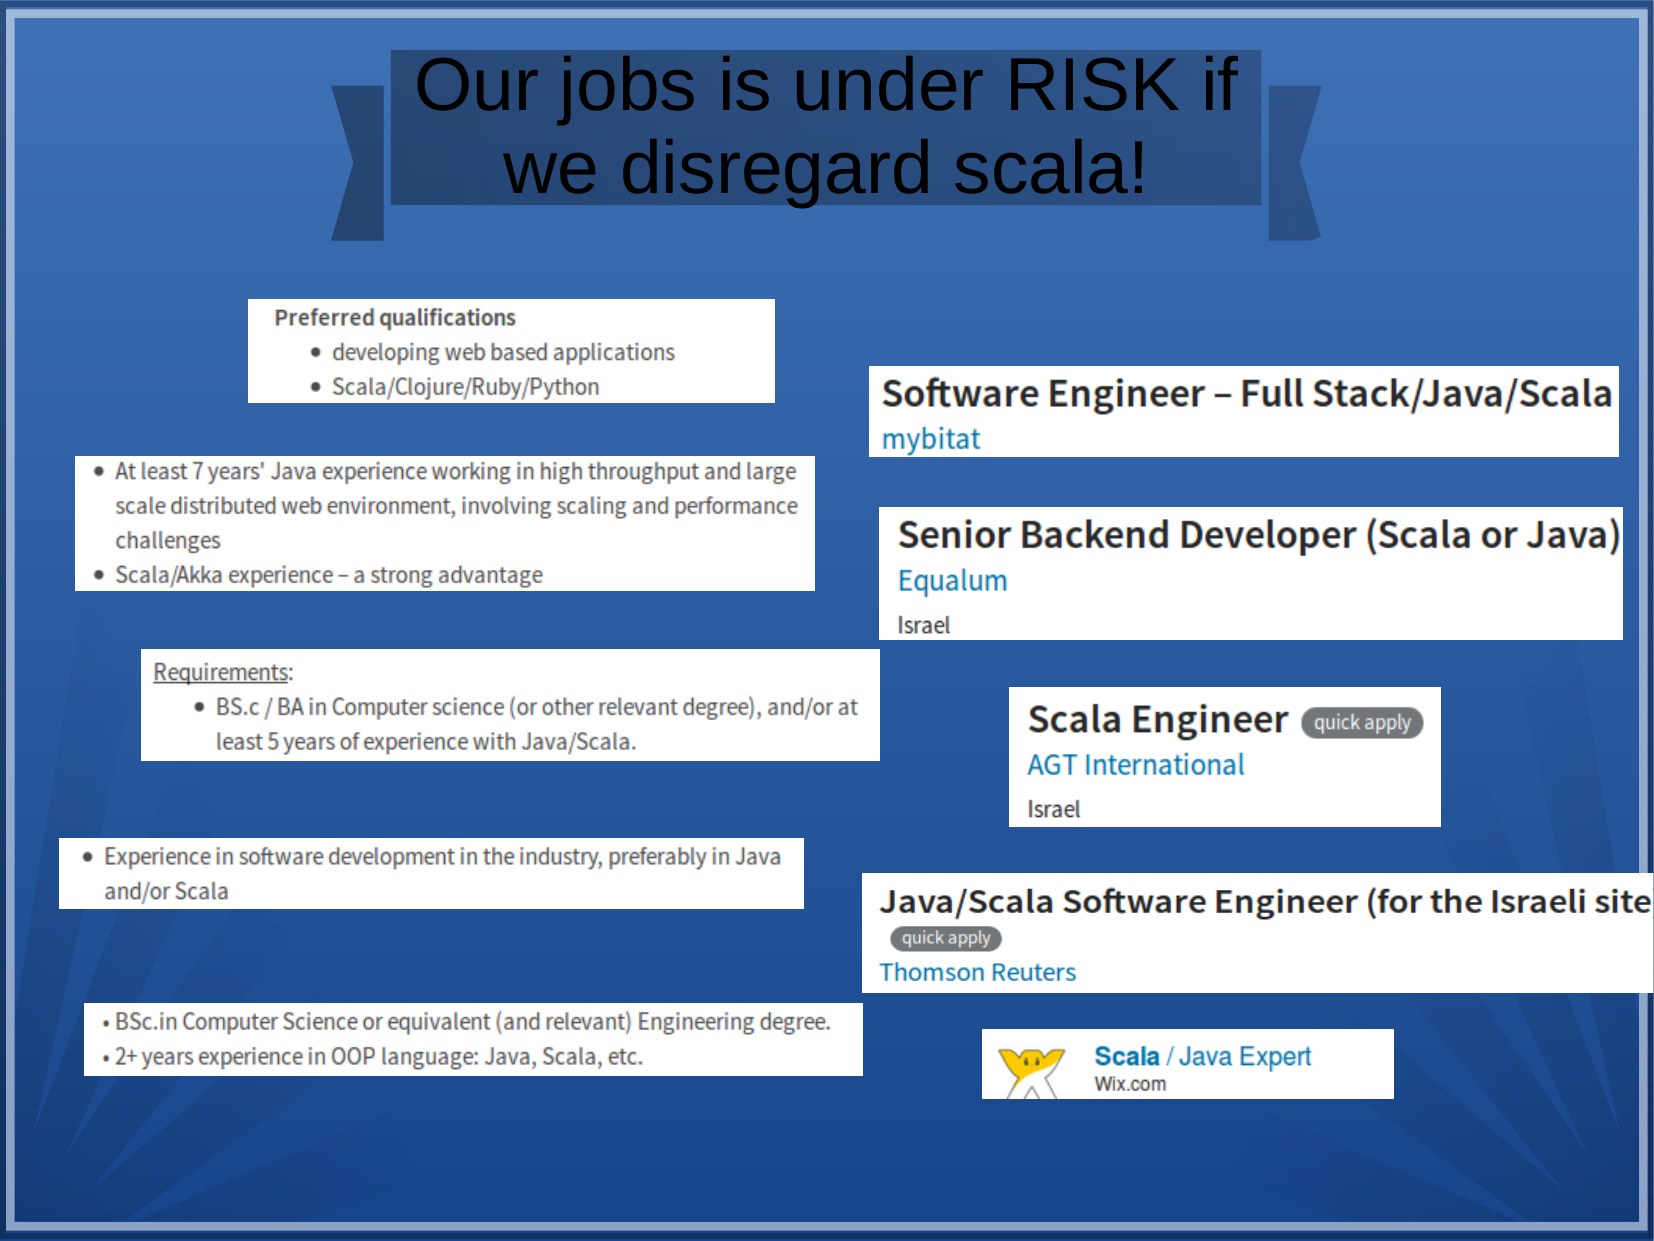

# Our jobs is under RISK if we disregard scala!